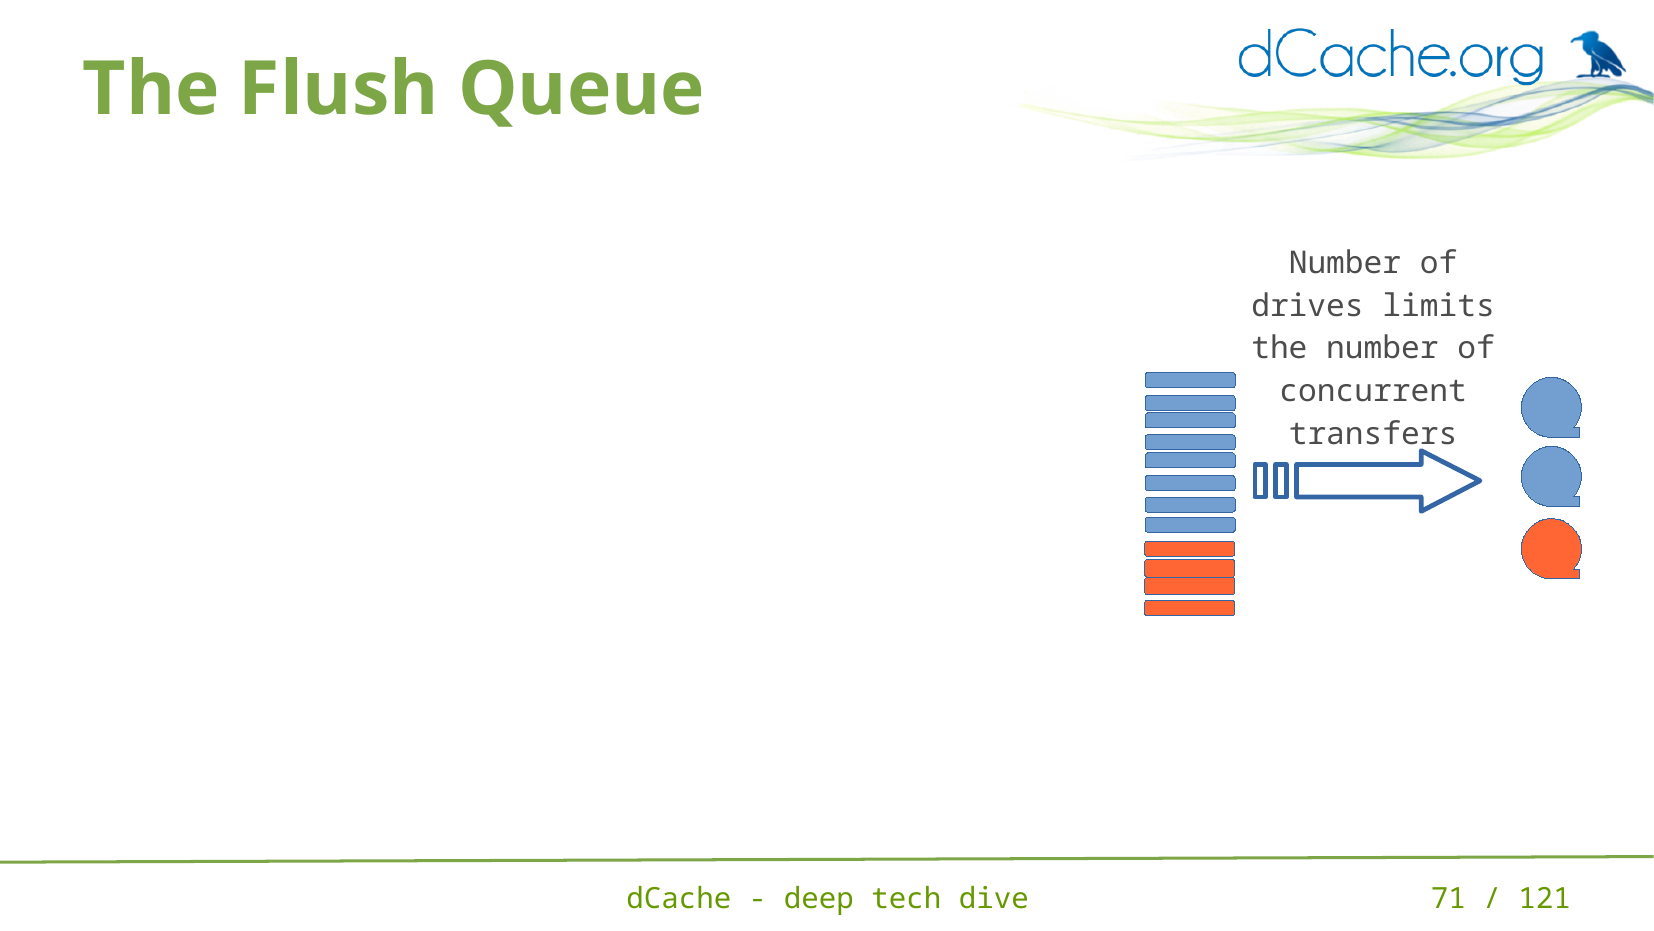

# The Flush Queue
Number of drives limits the number of concurrent transfers
dCache - deep tech dive
71